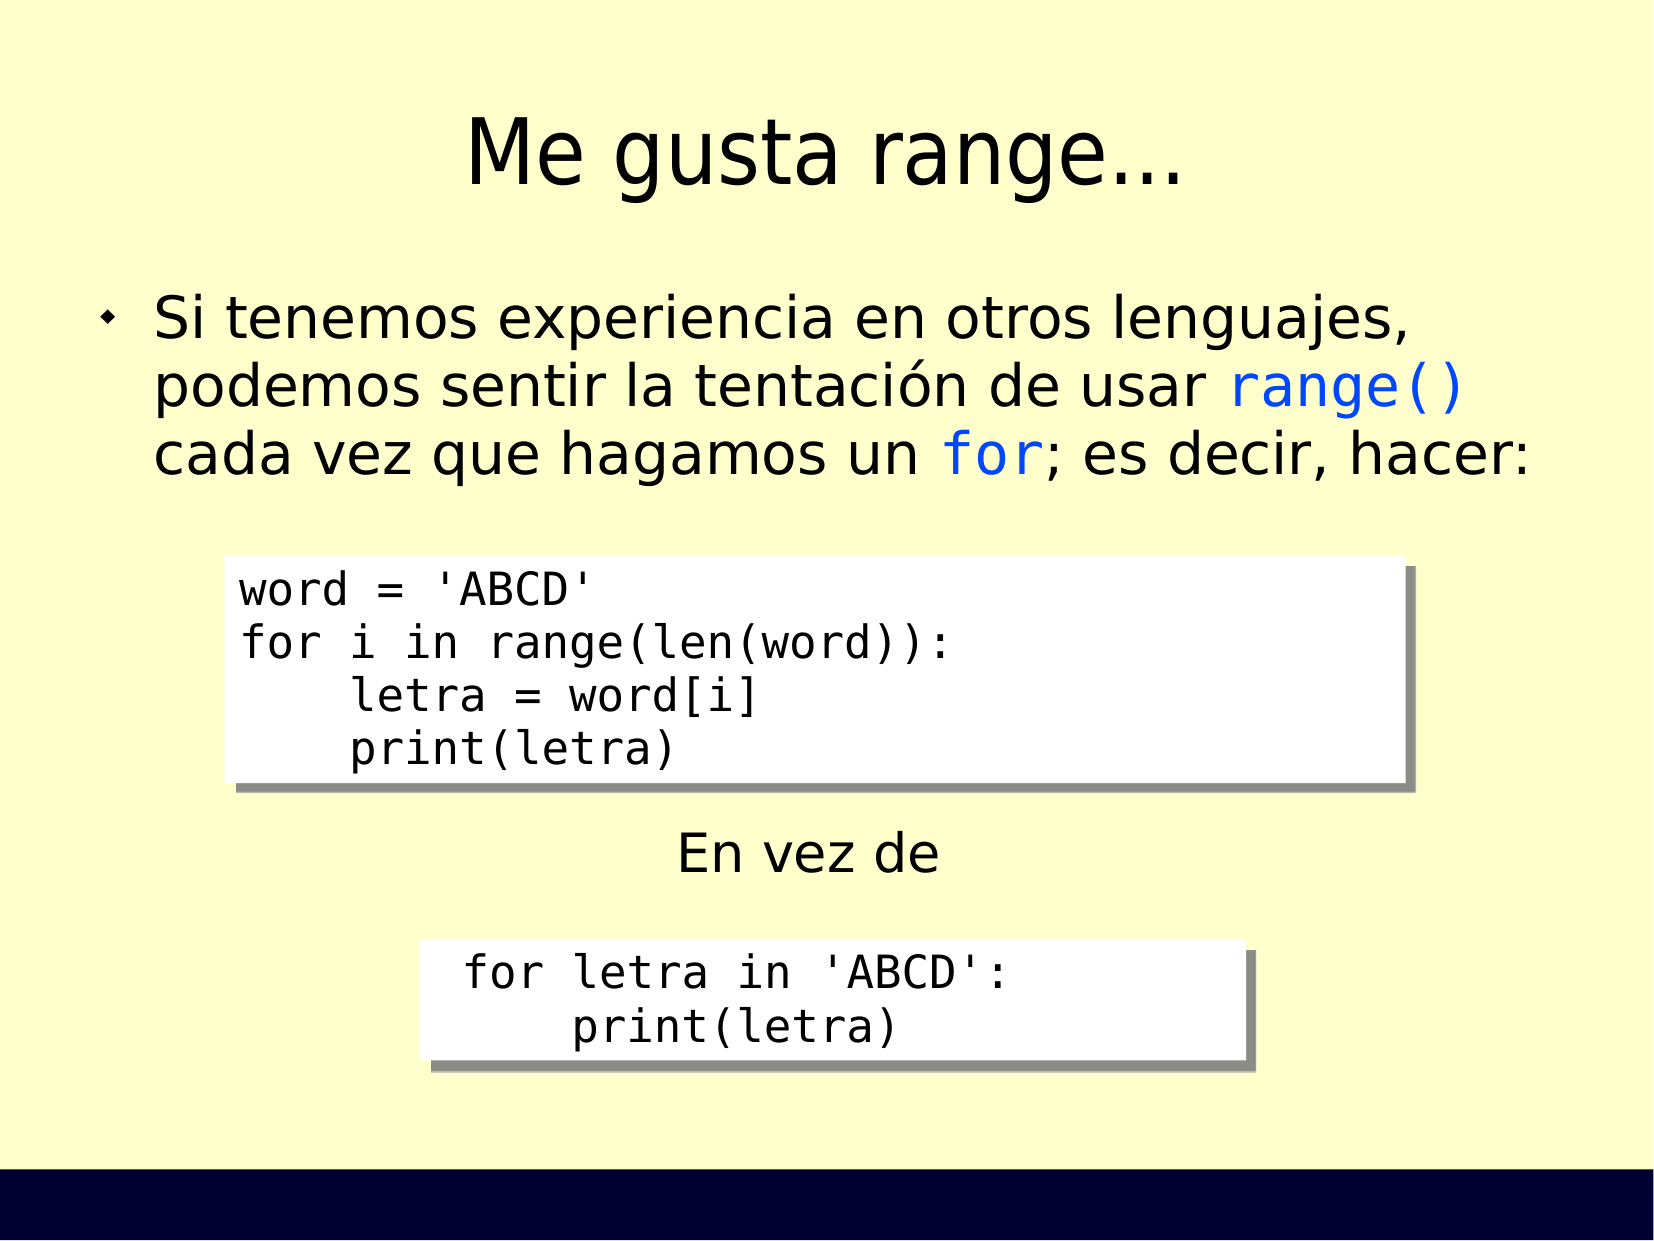

# Me gusta range...
Si tenemos experiencia en otros lenguajes, podemos sentir la tentación de usar range() cada vez que hagamos un for; es decir, hacer:
word = 'ABCD'
for i in range(len(word)):
 letra = word[i]
 print(letra)
En vez de
 for letra in 'ABCD':
 print(letra)